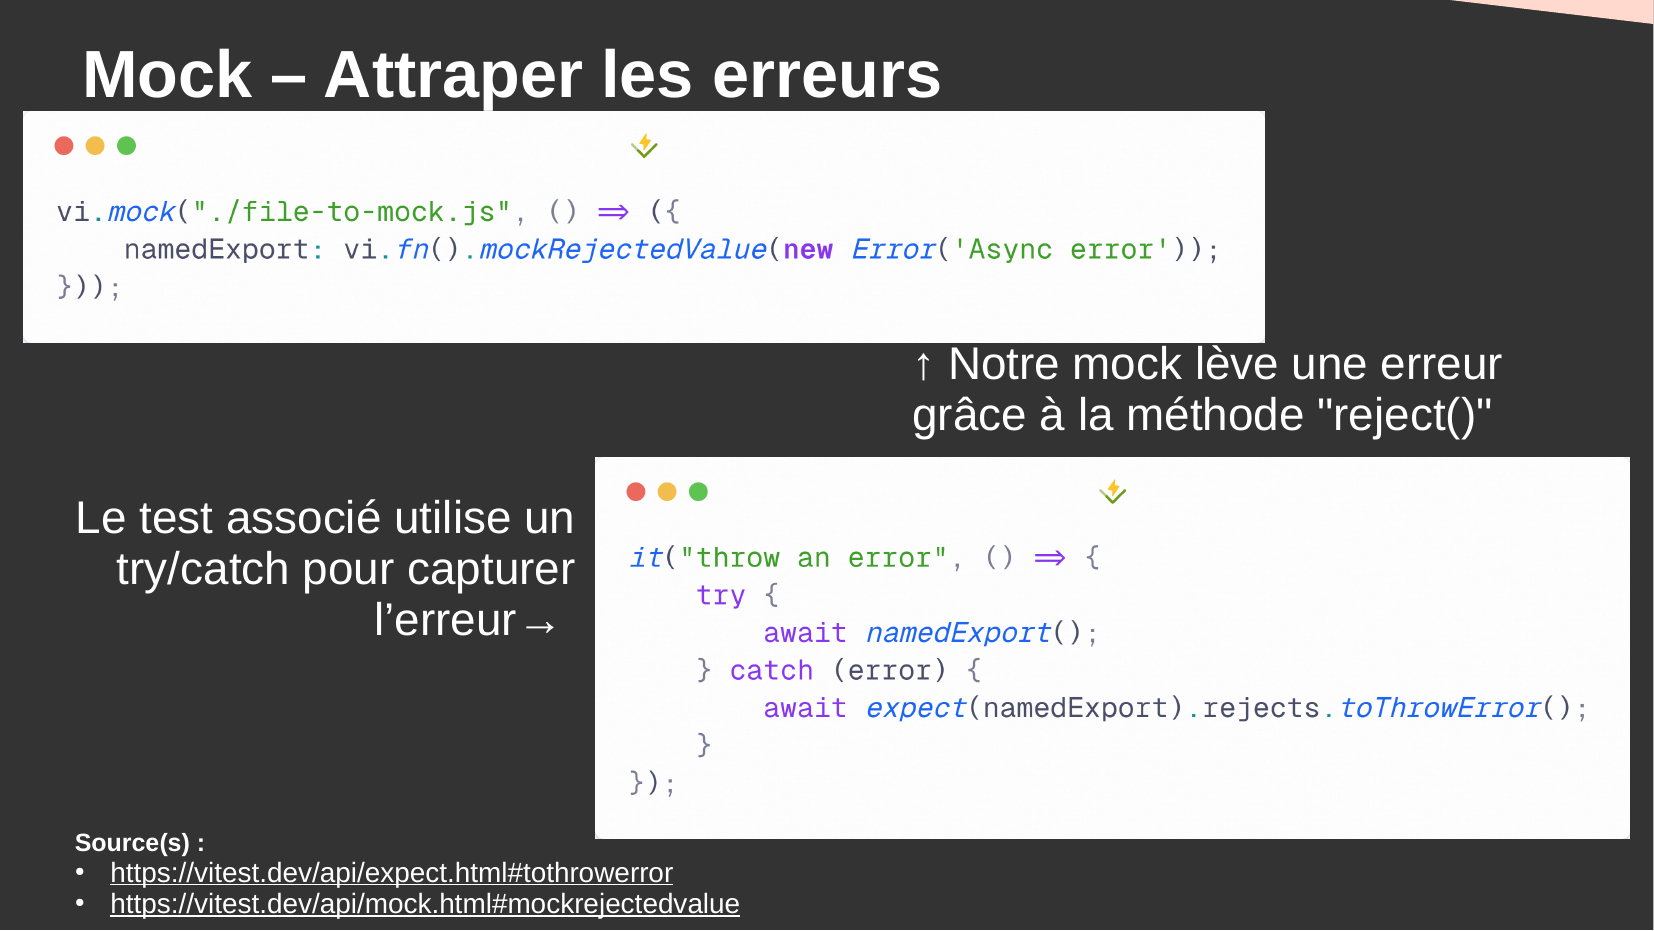

# Mock – Attraper les erreurs
↑ Notre mock lève une erreur grâce à la méthode "reject()"
Le test associé utilise un try/catch pour capturer l’erreur→
Source(s) :
https://vitest.dev/api/expect.html#tothrowerror
https://vitest.dev/api/mock.html#mockrejectedvalue